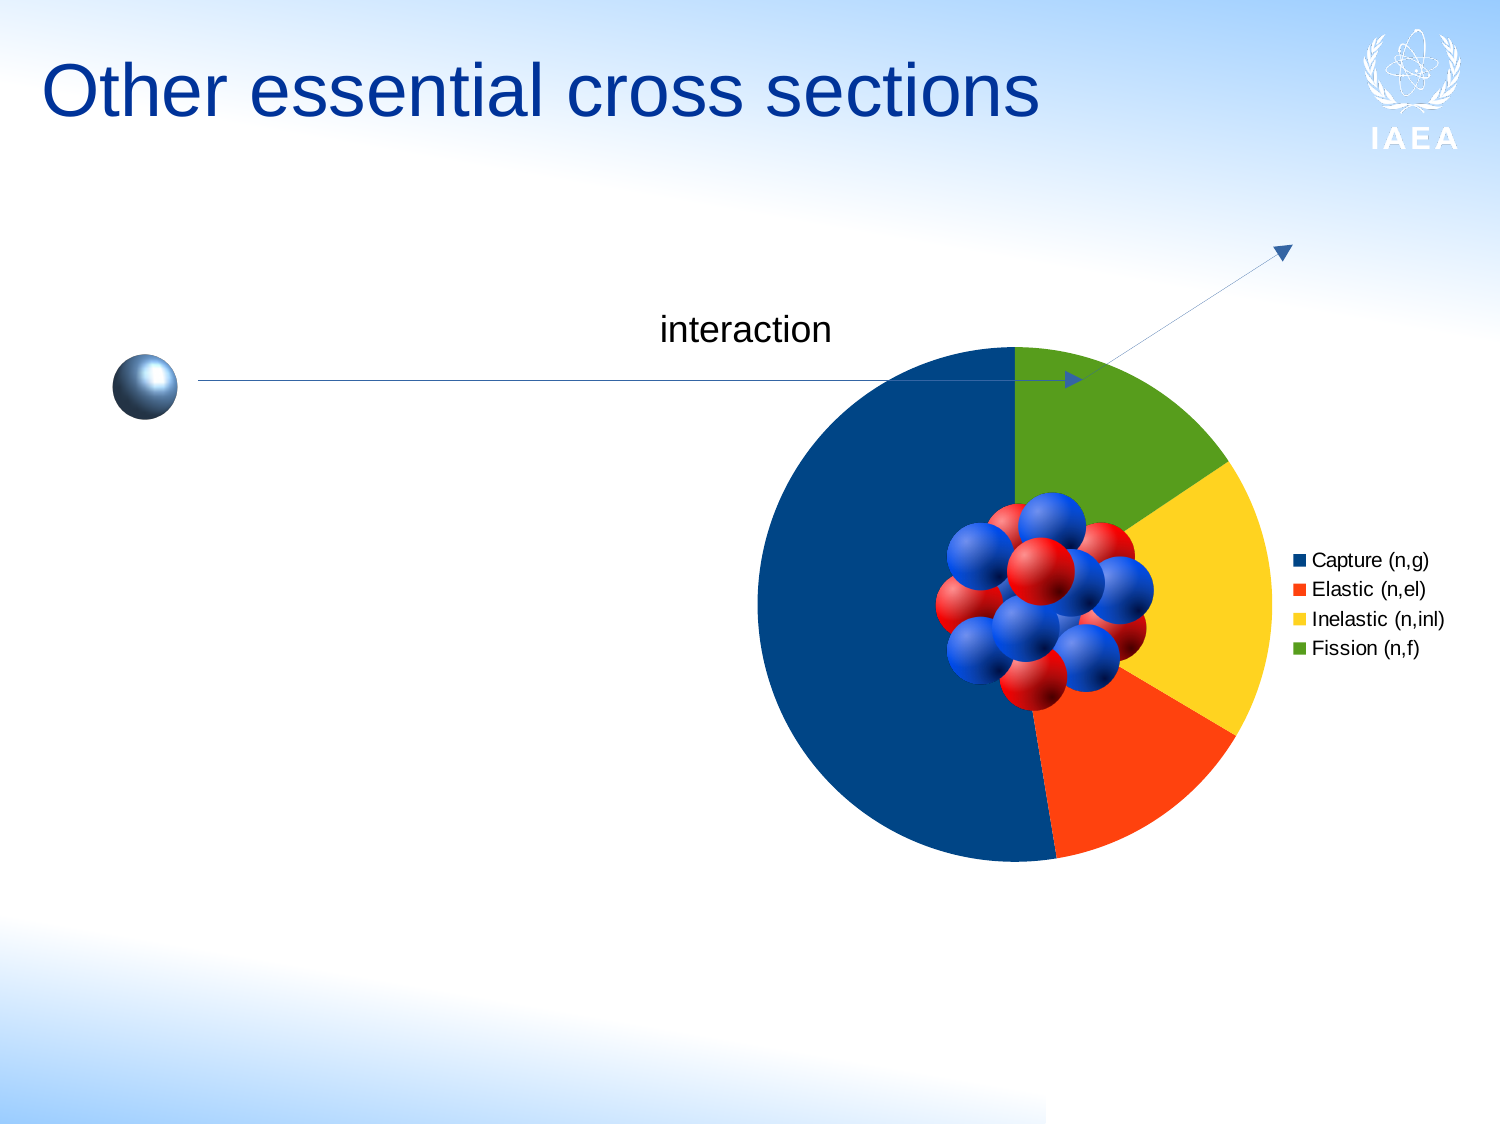

# Other essential cross sections
### Chart
| Category | Column 1 | Column 2 | Column 3 |
|---|---|---|---|
| Capture (n,g) | 9.1 | 3.2 | 4.54 |
| Elastic (n,el) | 2.4 | 8.8 | 9.65 |
| Inelastic (n,inl) | 3.1 | 1.5 | 3.7 |
| Fission (n,f) | 2.7 | 2.7 | 2.7 |
interaction